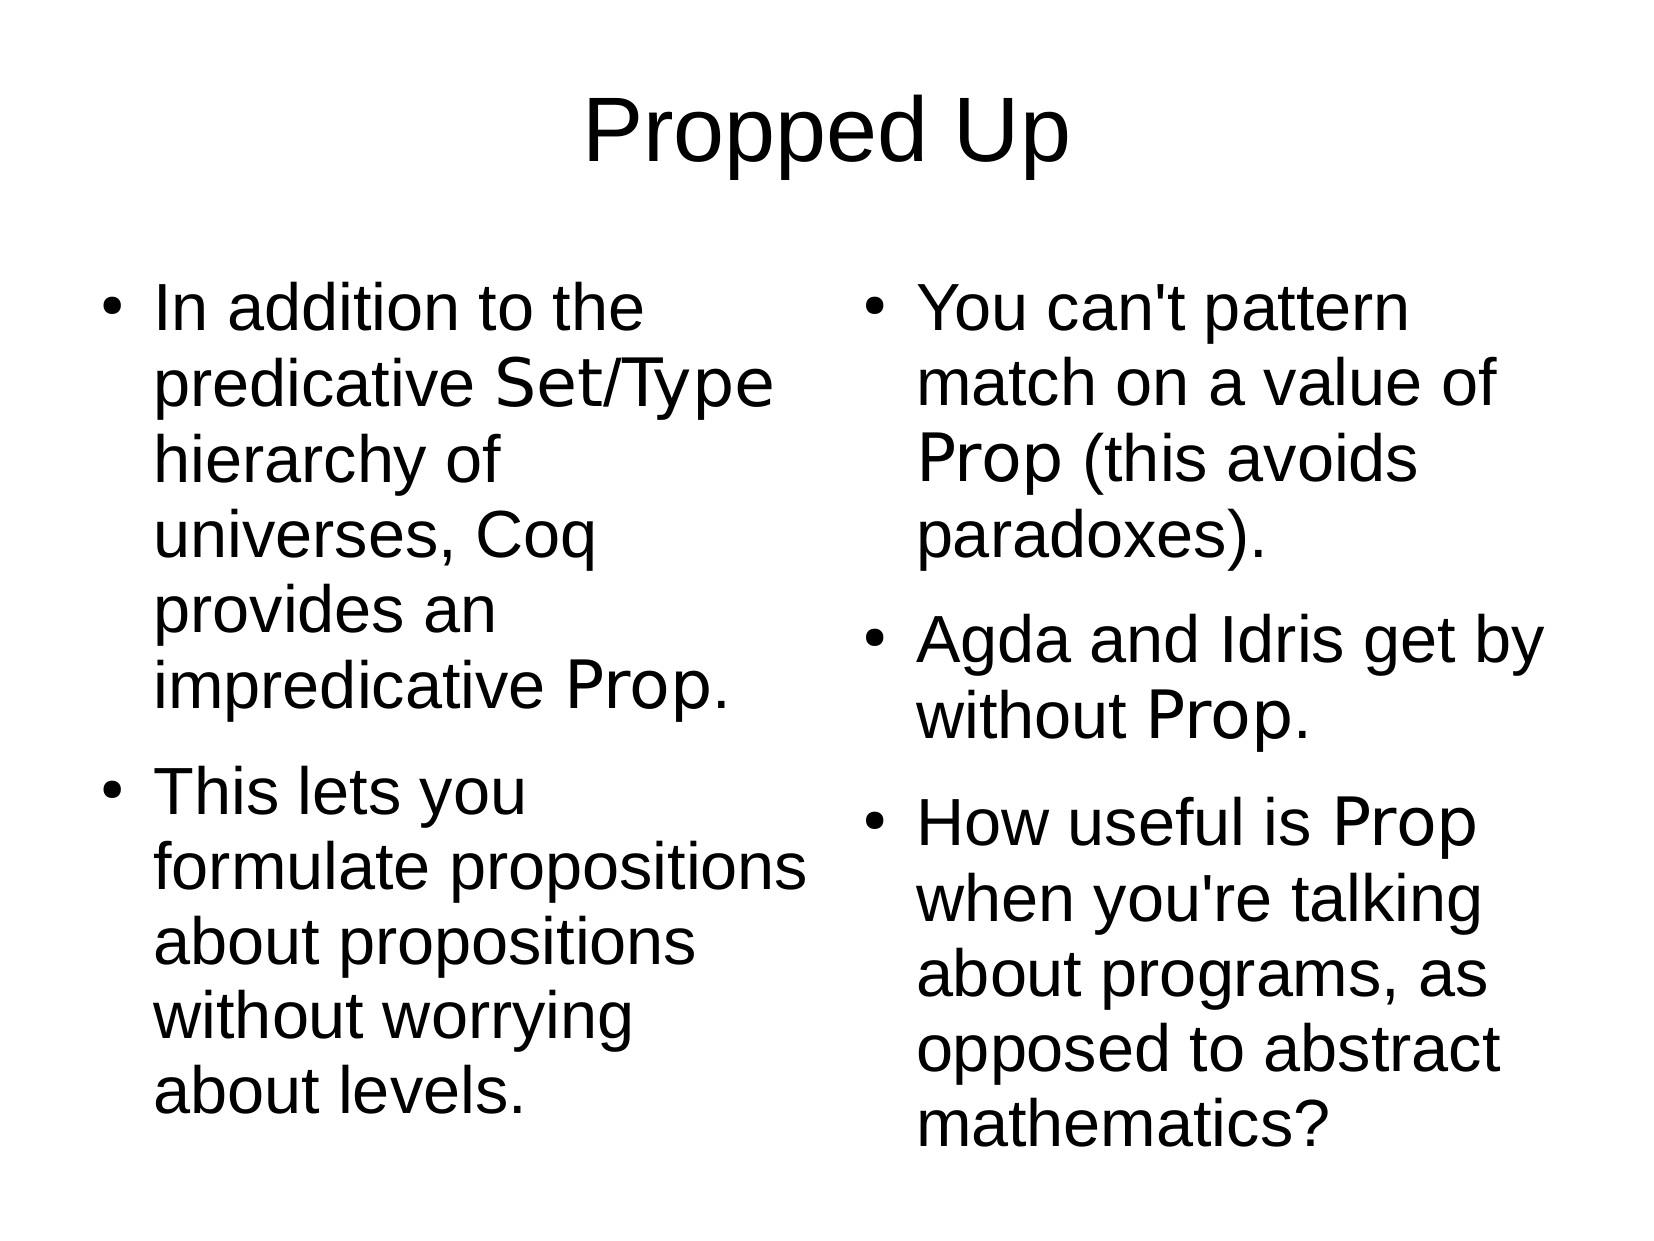

# Propped Up
In addition to the predicative Set/Type hierarchy of universes, Coq provides an impredicative Prop.
This lets you formulate propositions about propositions without worrying about levels.
You can't pattern match on a value of Prop (this avoids paradoxes).
Agda and Idris get by without Prop.
How useful is Prop when you're talking about programs, as opposed to abstract mathematics?